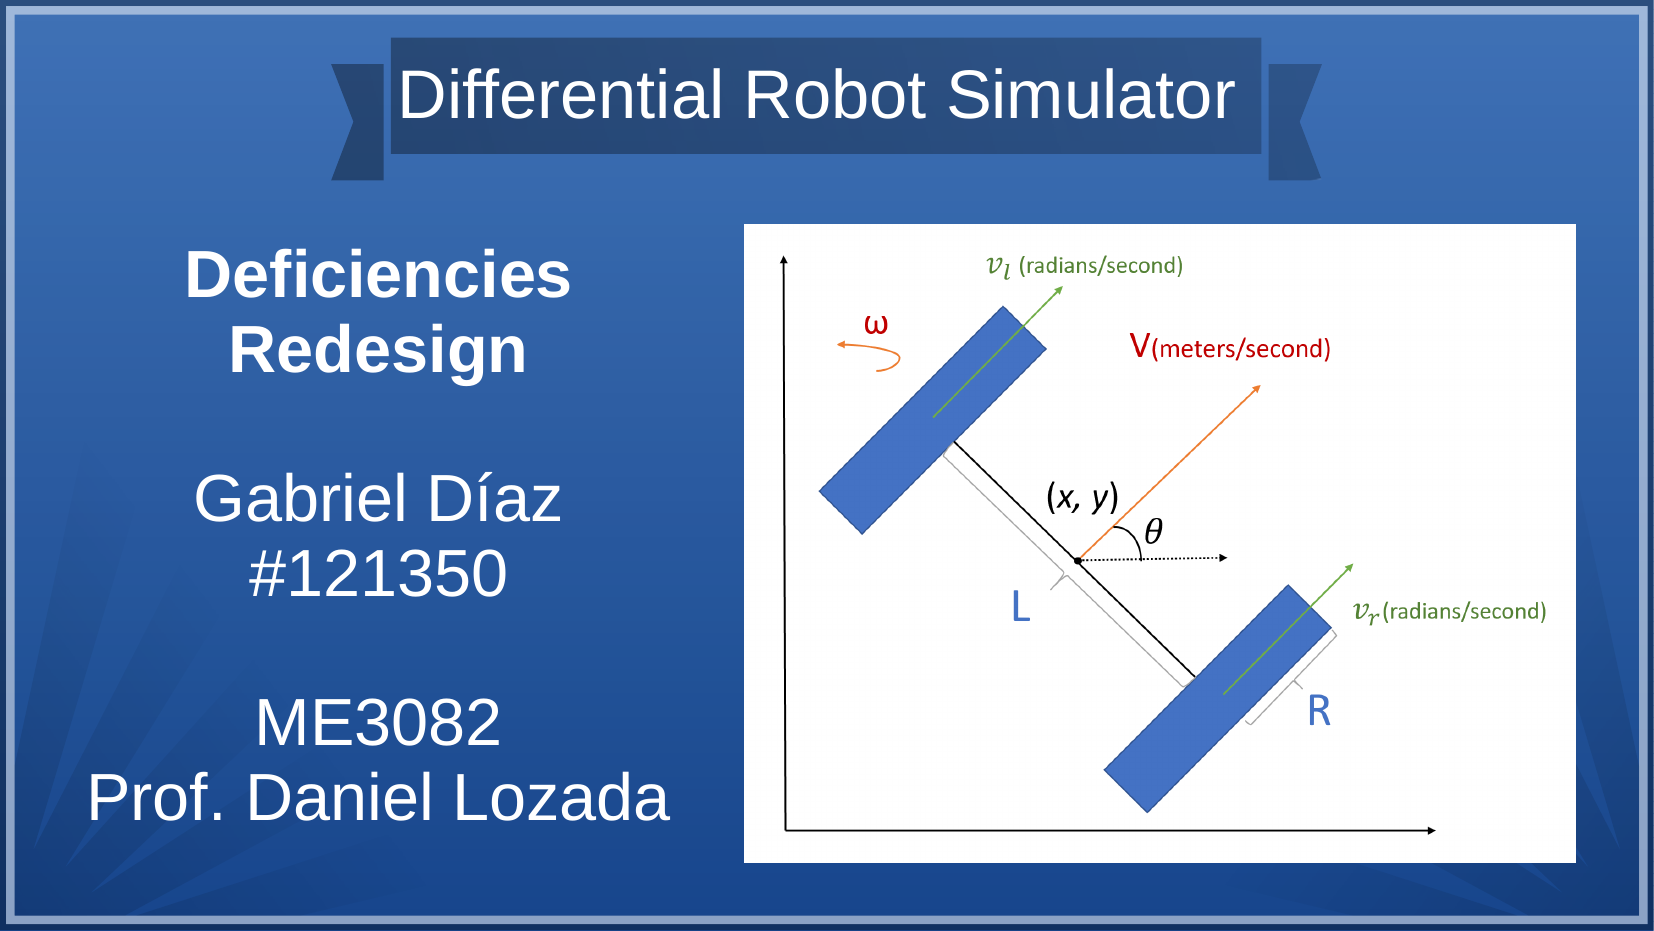

# Differential Robot Simulator
Deficiencies Redesign
Gabriel Díaz
#121350
ME3082
Prof. Daniel Lozada